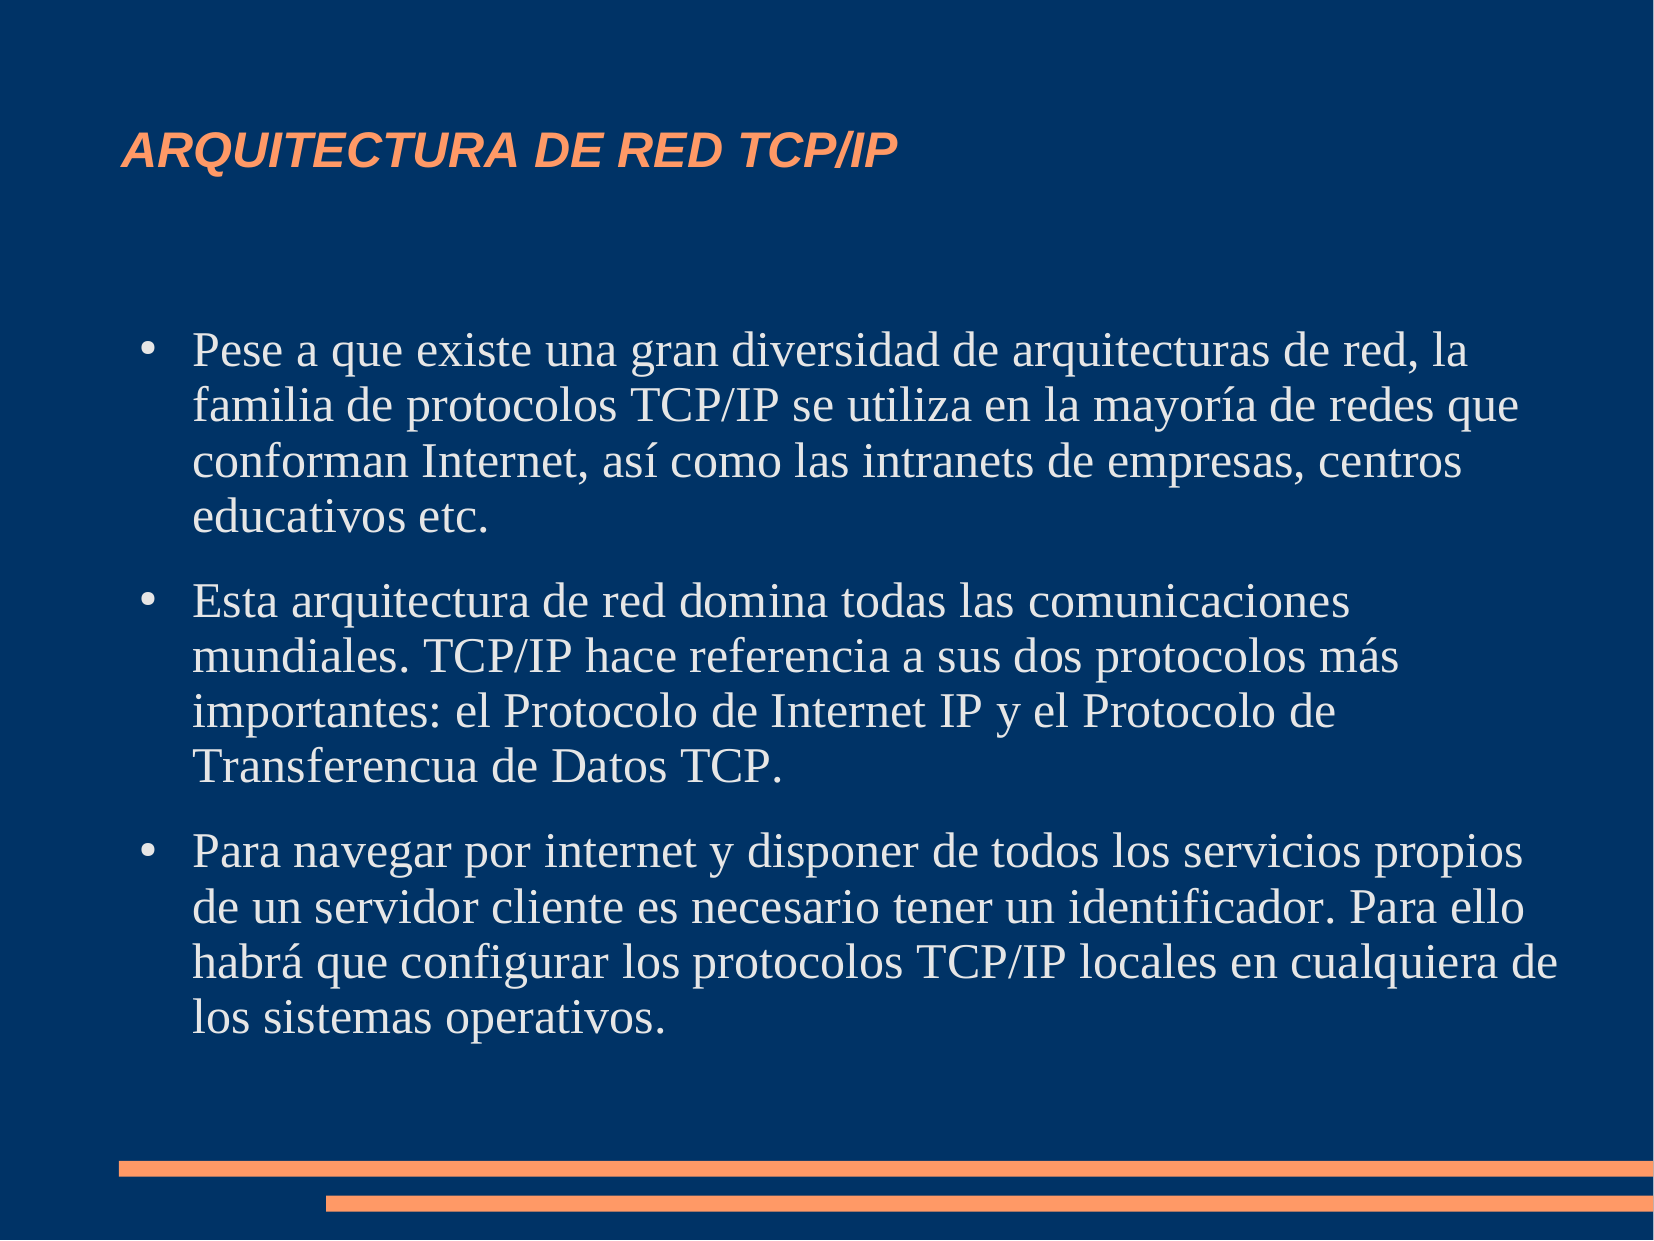

# ARQUITECTURA DE RED TCP/IP
Pese a que existe una gran diversidad de arquitecturas de red, la familia de protocolos TCP/IP se utiliza en la mayoría de redes que conforman Internet, así como las intranets de empresas, centros educativos etc.
Esta arquitectura de red domina todas las comunicaciones mundiales. TCP/IP hace referencia a sus dos protocolos más importantes: el Protocolo de Internet IP y el Protocolo de Transferencua de Datos TCP.
Para navegar por internet y disponer de todos los servicios propios de un servidor cliente es necesario tener un identificador. Para ello habrá que configurar los protocolos TCP/IP locales en cualquiera de los sistemas operativos.